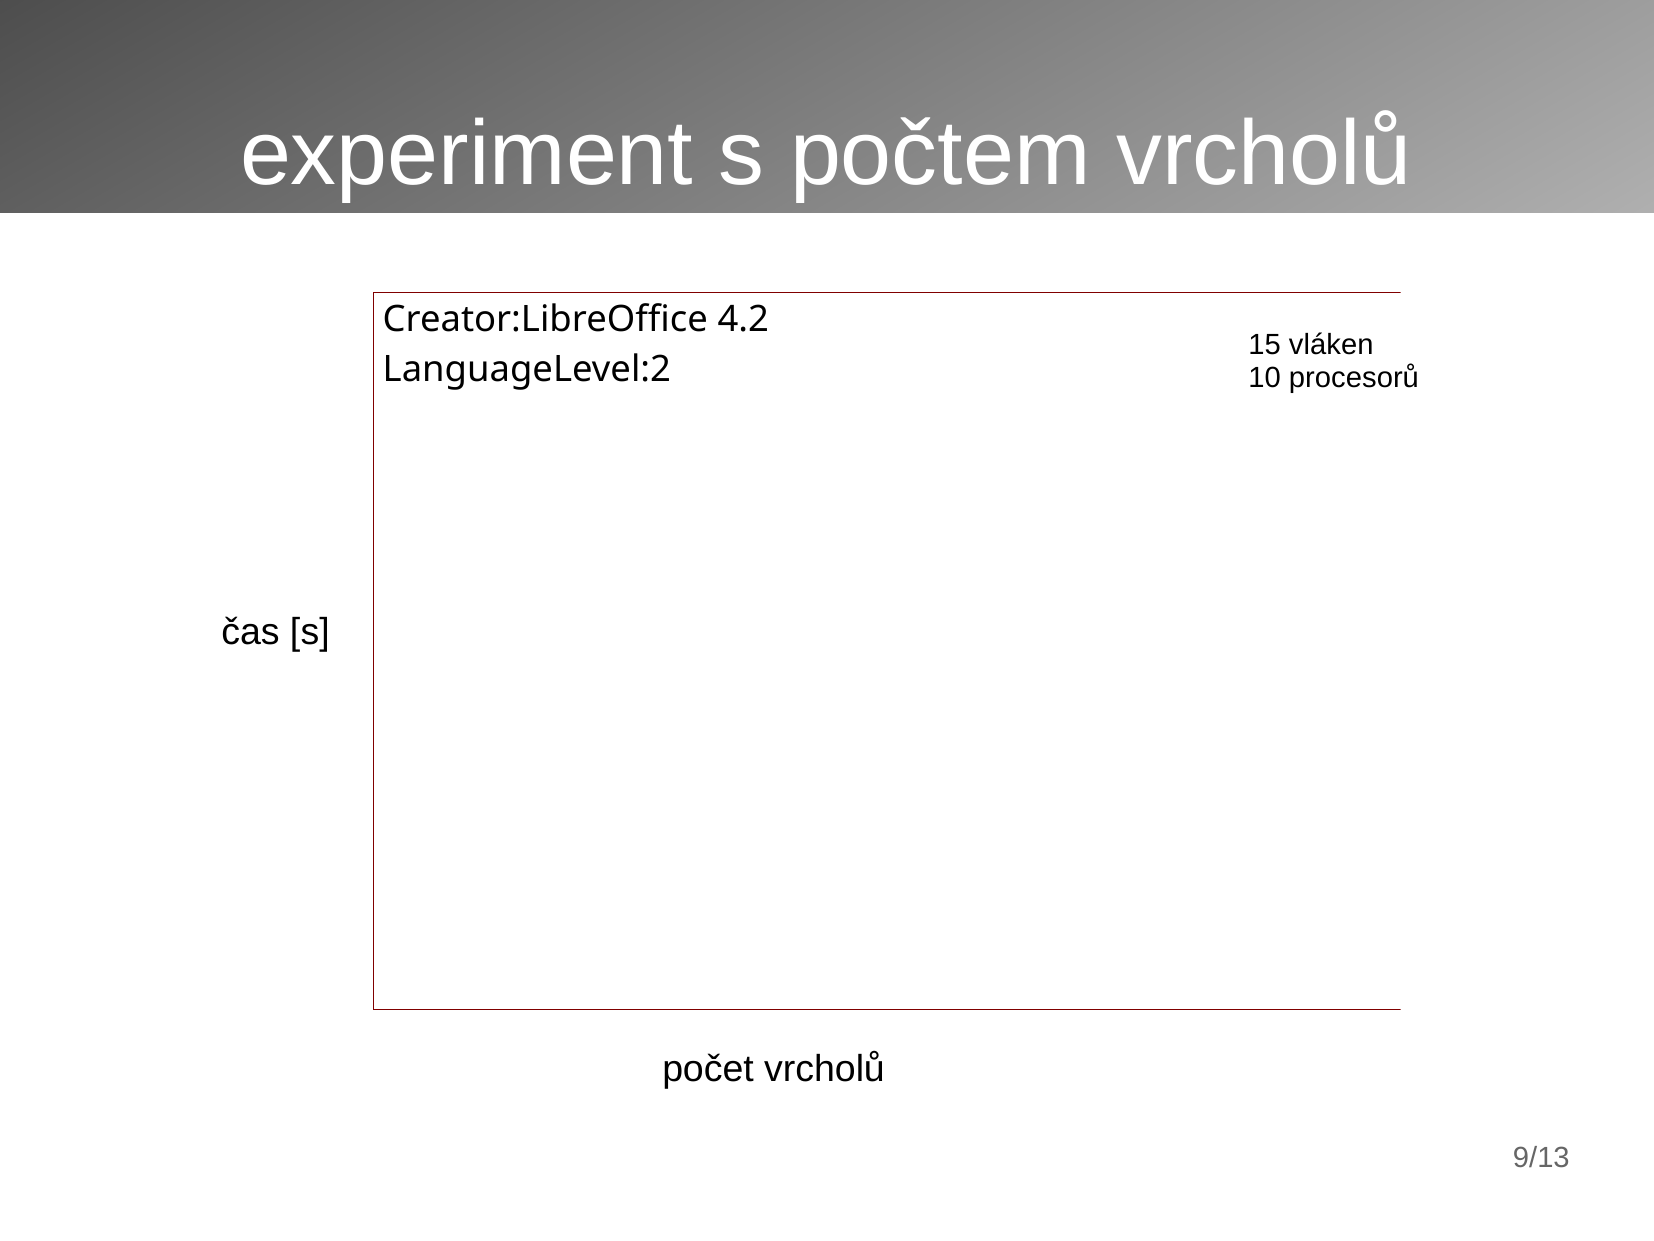

# experiment s počtem vrcholů
15 vláken
10 procesorů
čas [s]
počet vrcholů